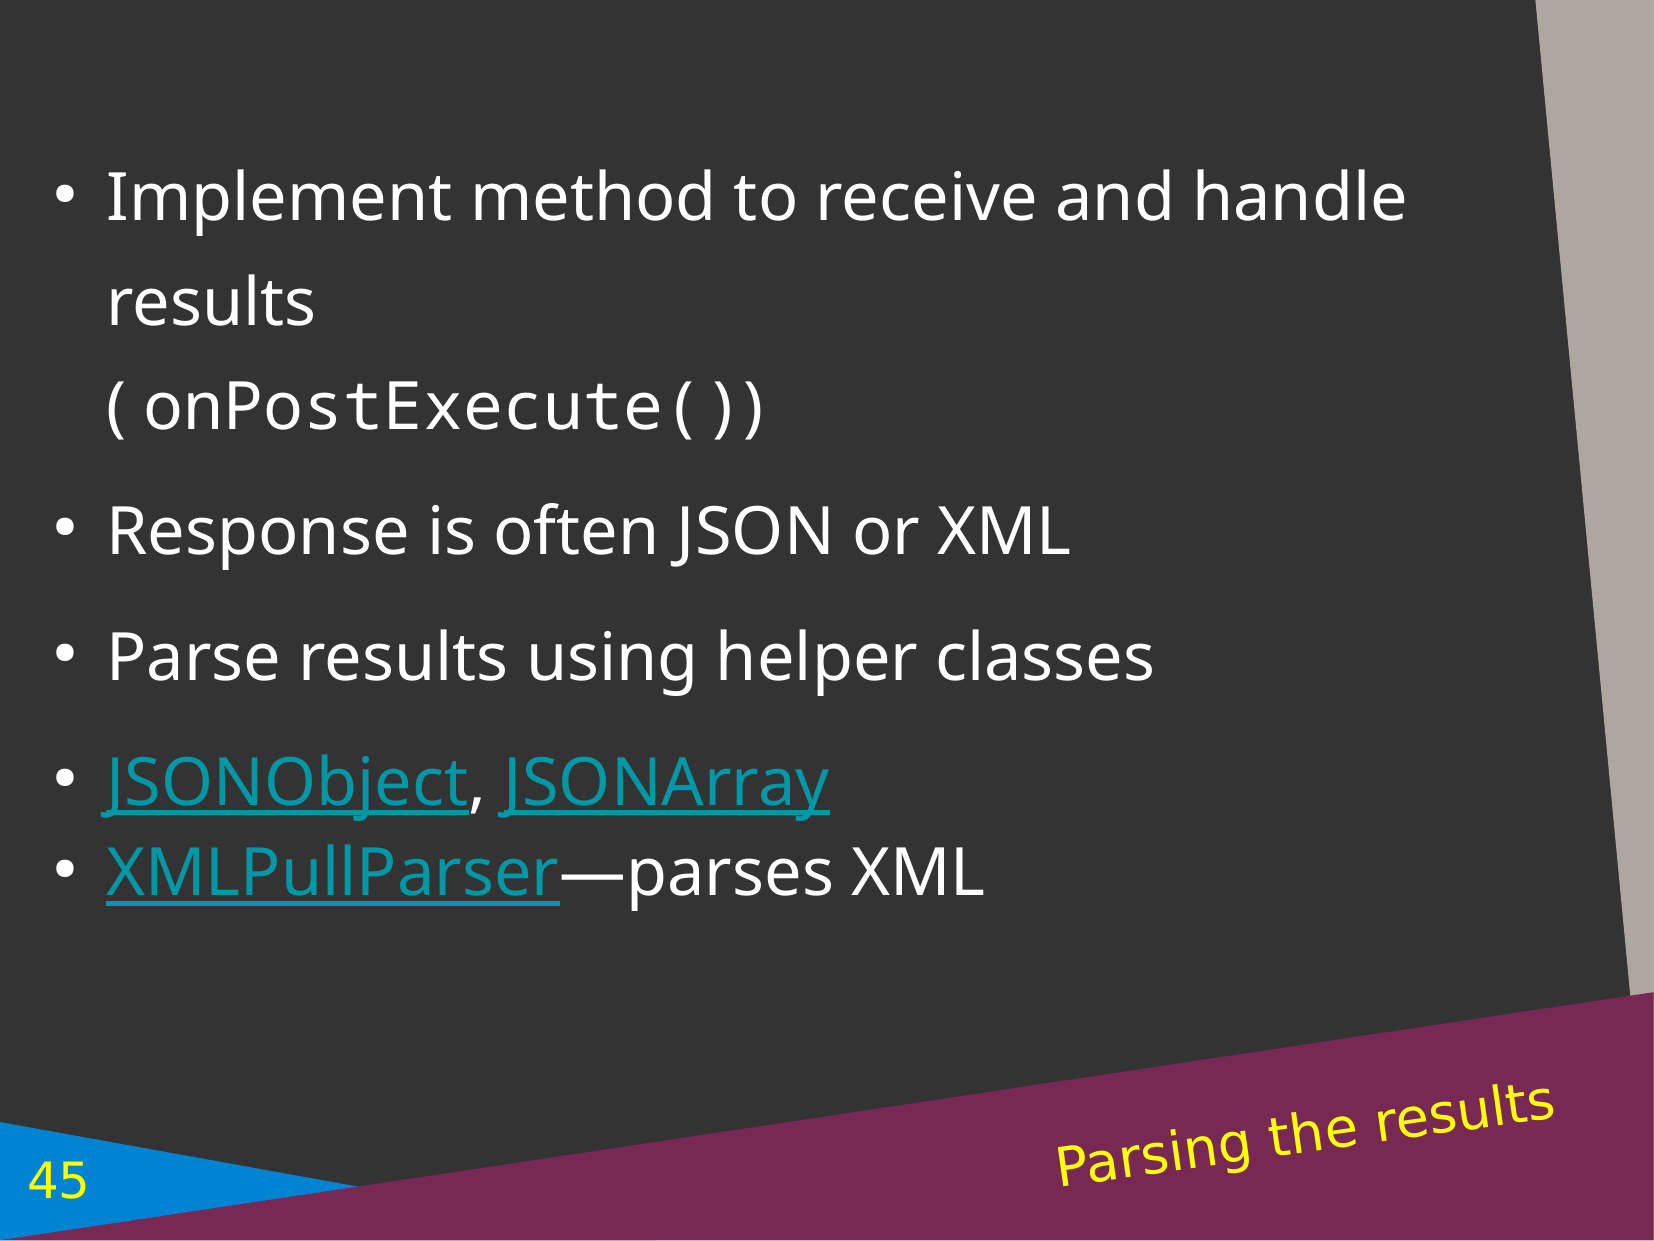

Implement method to receive and handle results
( onPostExecute())
Response is often JSON or XML
Parse results using helper classes
JSONObject, JSONArray
XMLPullParser—parses XML
# Parsing the results
45